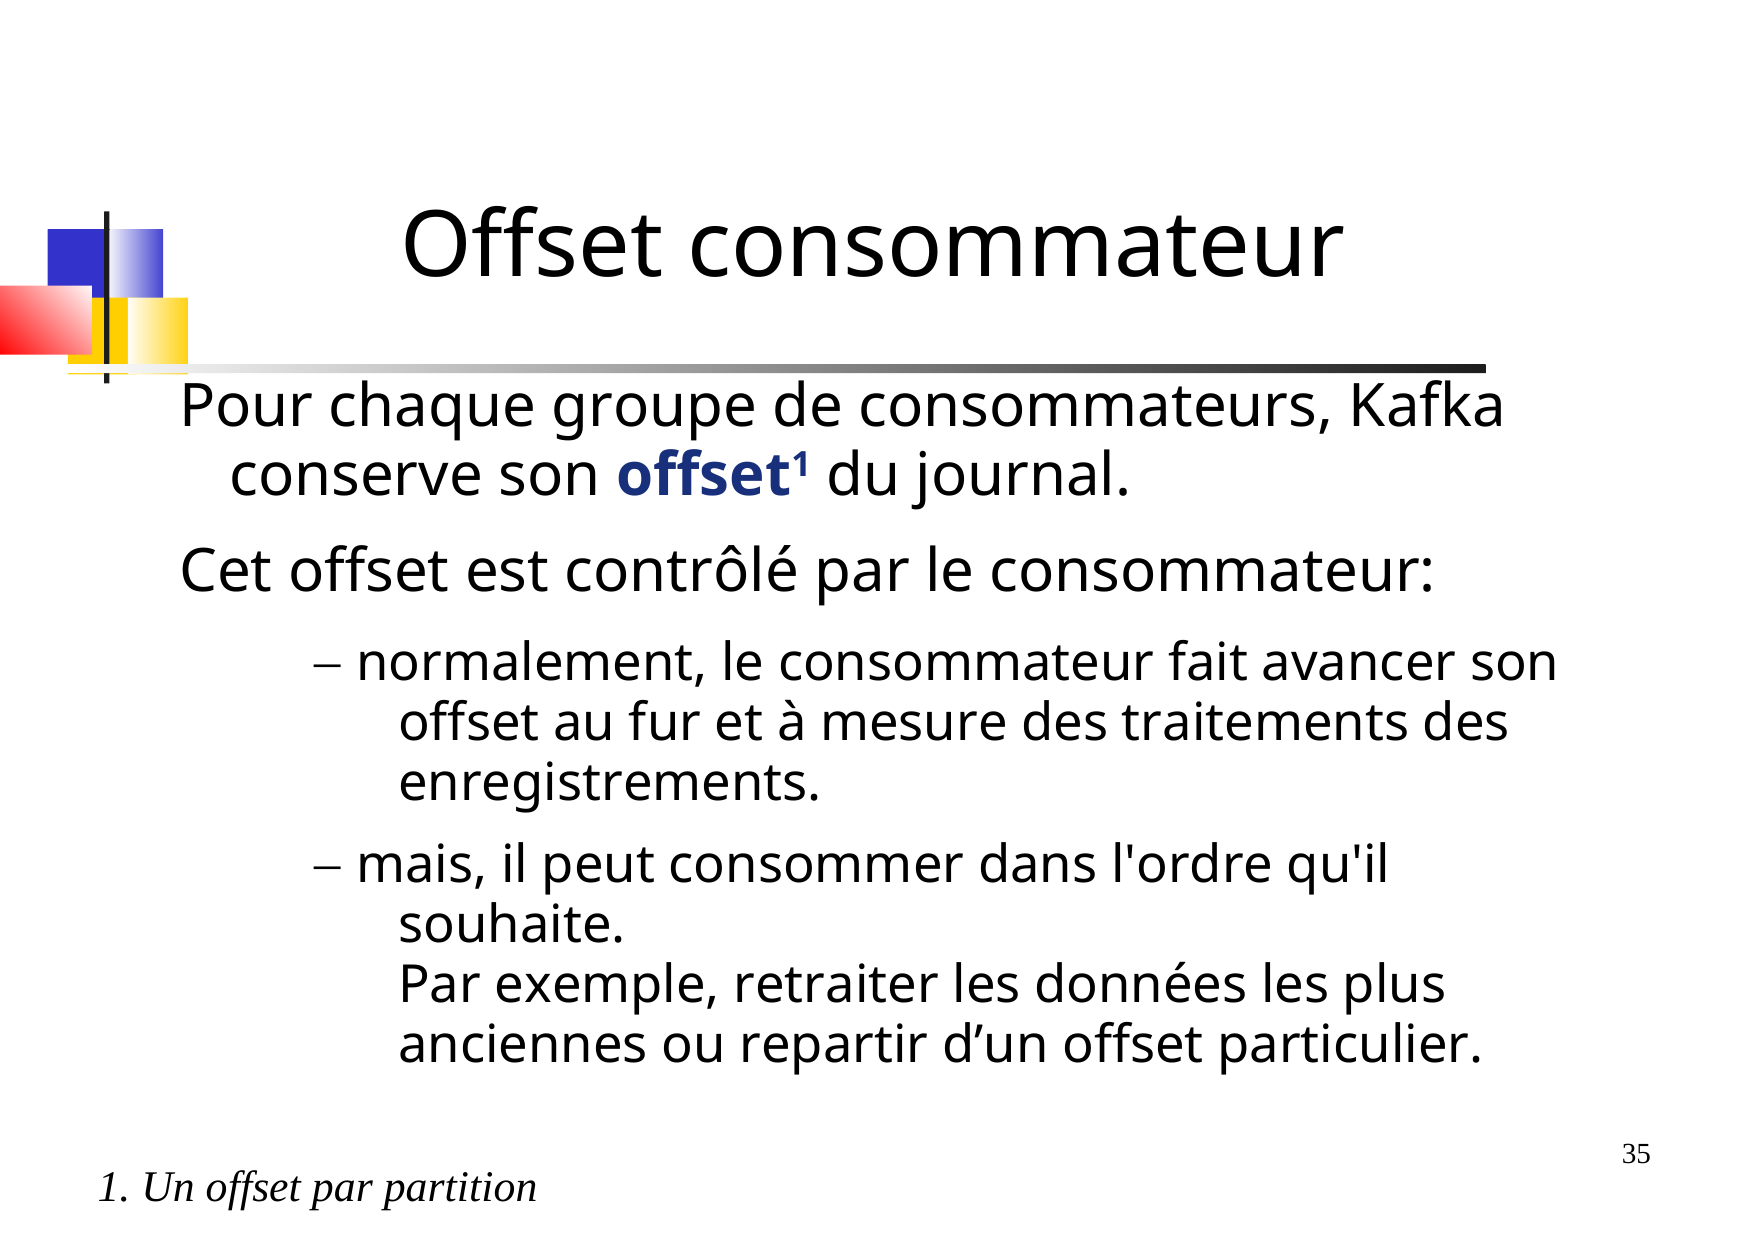

# Offset consommateur
Pour chaque groupe de consommateurs, Kafka conserve son offset1 du journal.
Cet offset est contrôlé par le consommateur:
normalement, le consommateur fait avancer son offset au fur et à mesure des traitements des enregistrements.
mais, il peut consommer dans l'ordre qu'il souhaite.
Par exemple, retraiter les données les plus anciennes ou repartir d’un offset particulier.
1. Un offset par partition